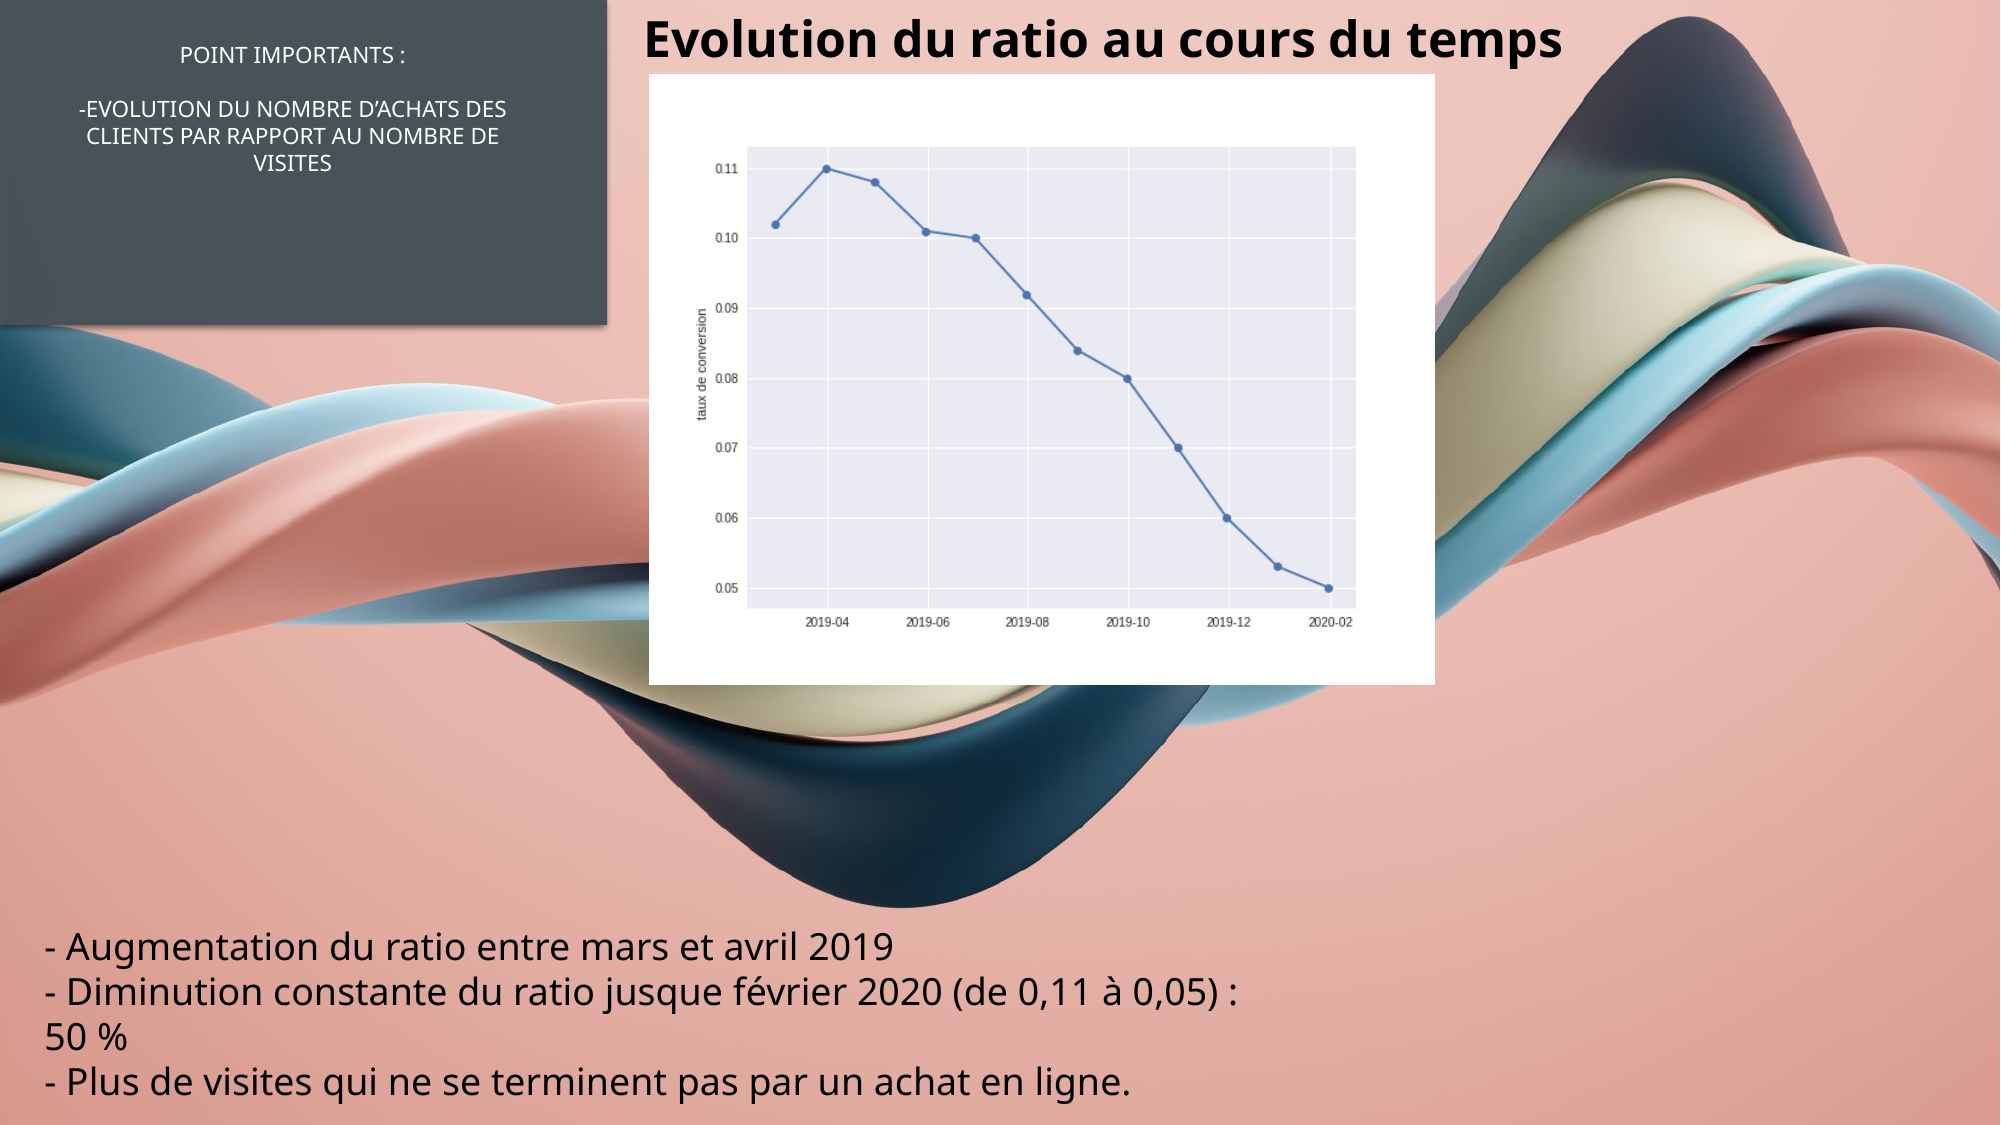

Evolution du ratio au cours du temps
# Point importants : -Evolution du nombre d’achats des clients par rapport au nombre de visites
- Augmentation du ratio entre mars et avril 2019
- Diminution constante du ratio jusque février 2020 (de 0,11 à 0,05) : 50 %
- Plus de visites qui ne se terminent pas par un achat en ligne.